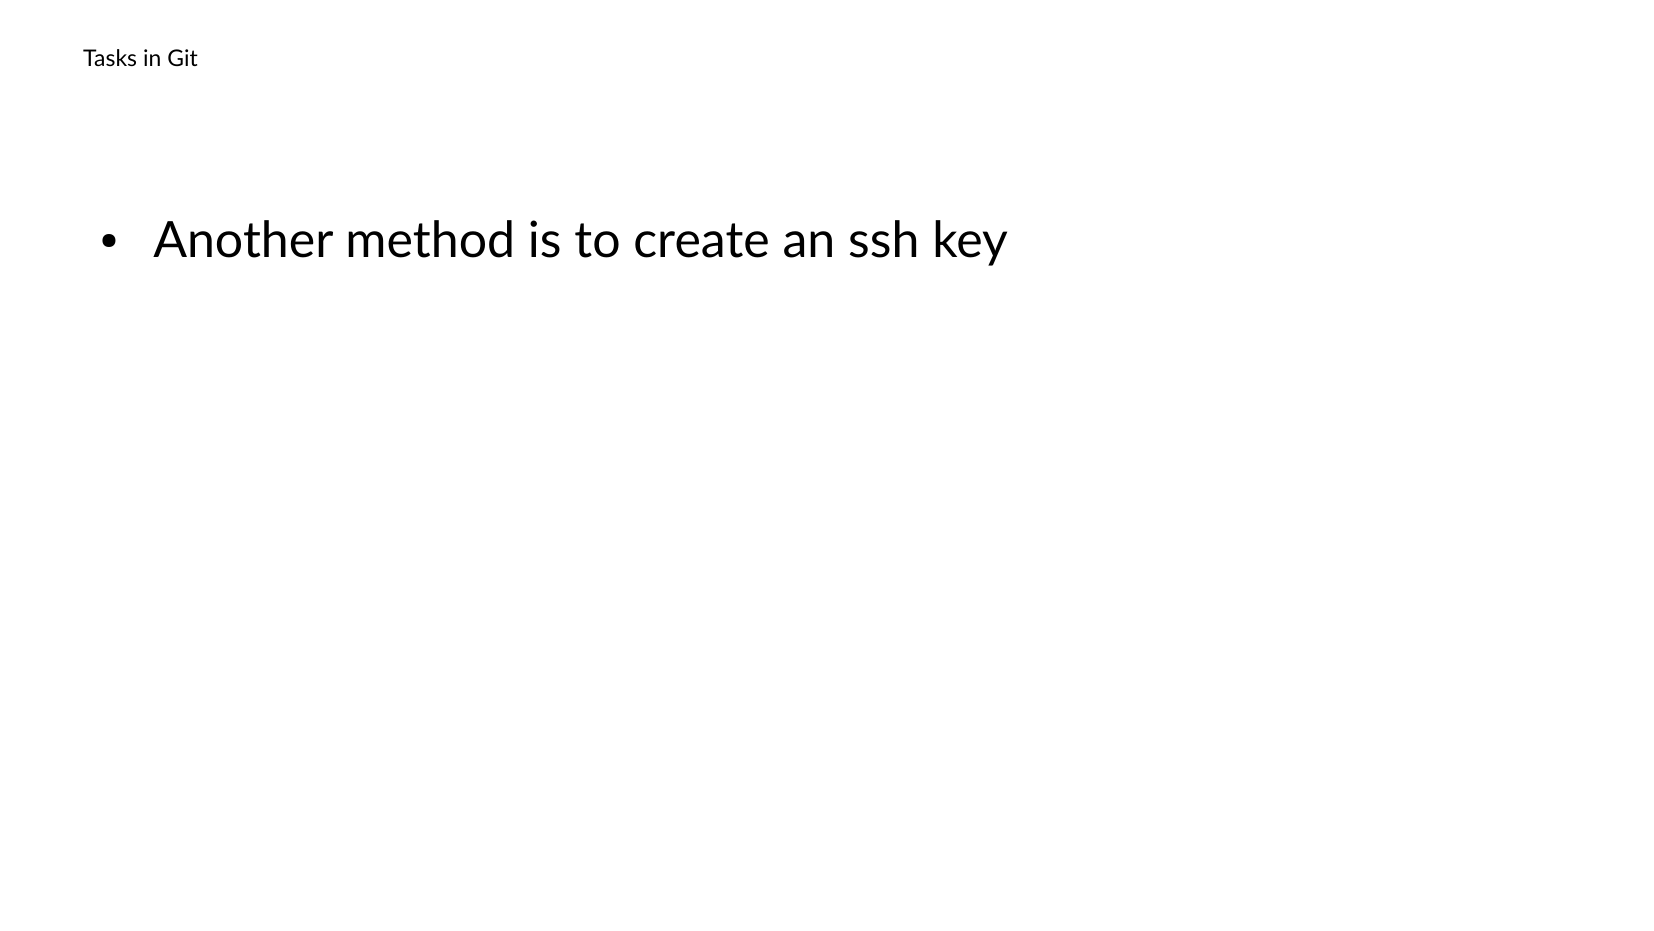

# Tasks in Git
Another method is to create an ssh key